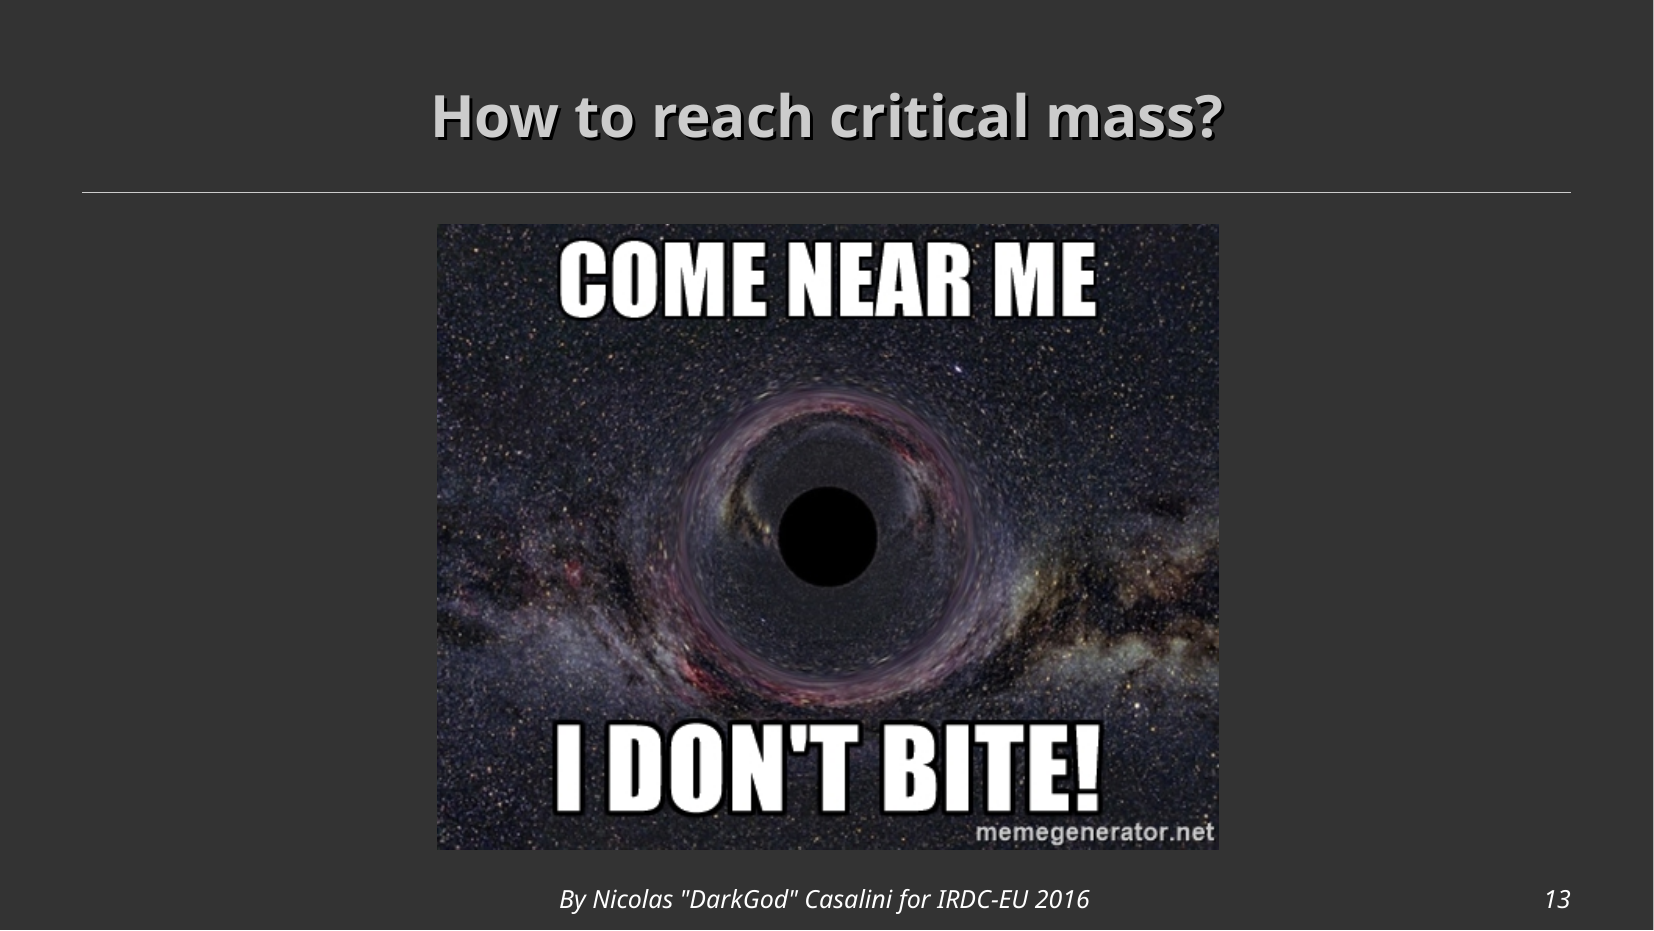

# How to reach critical mass?
By Nicolas "DarkGod" Casalini for IRDC-EU 2016
13